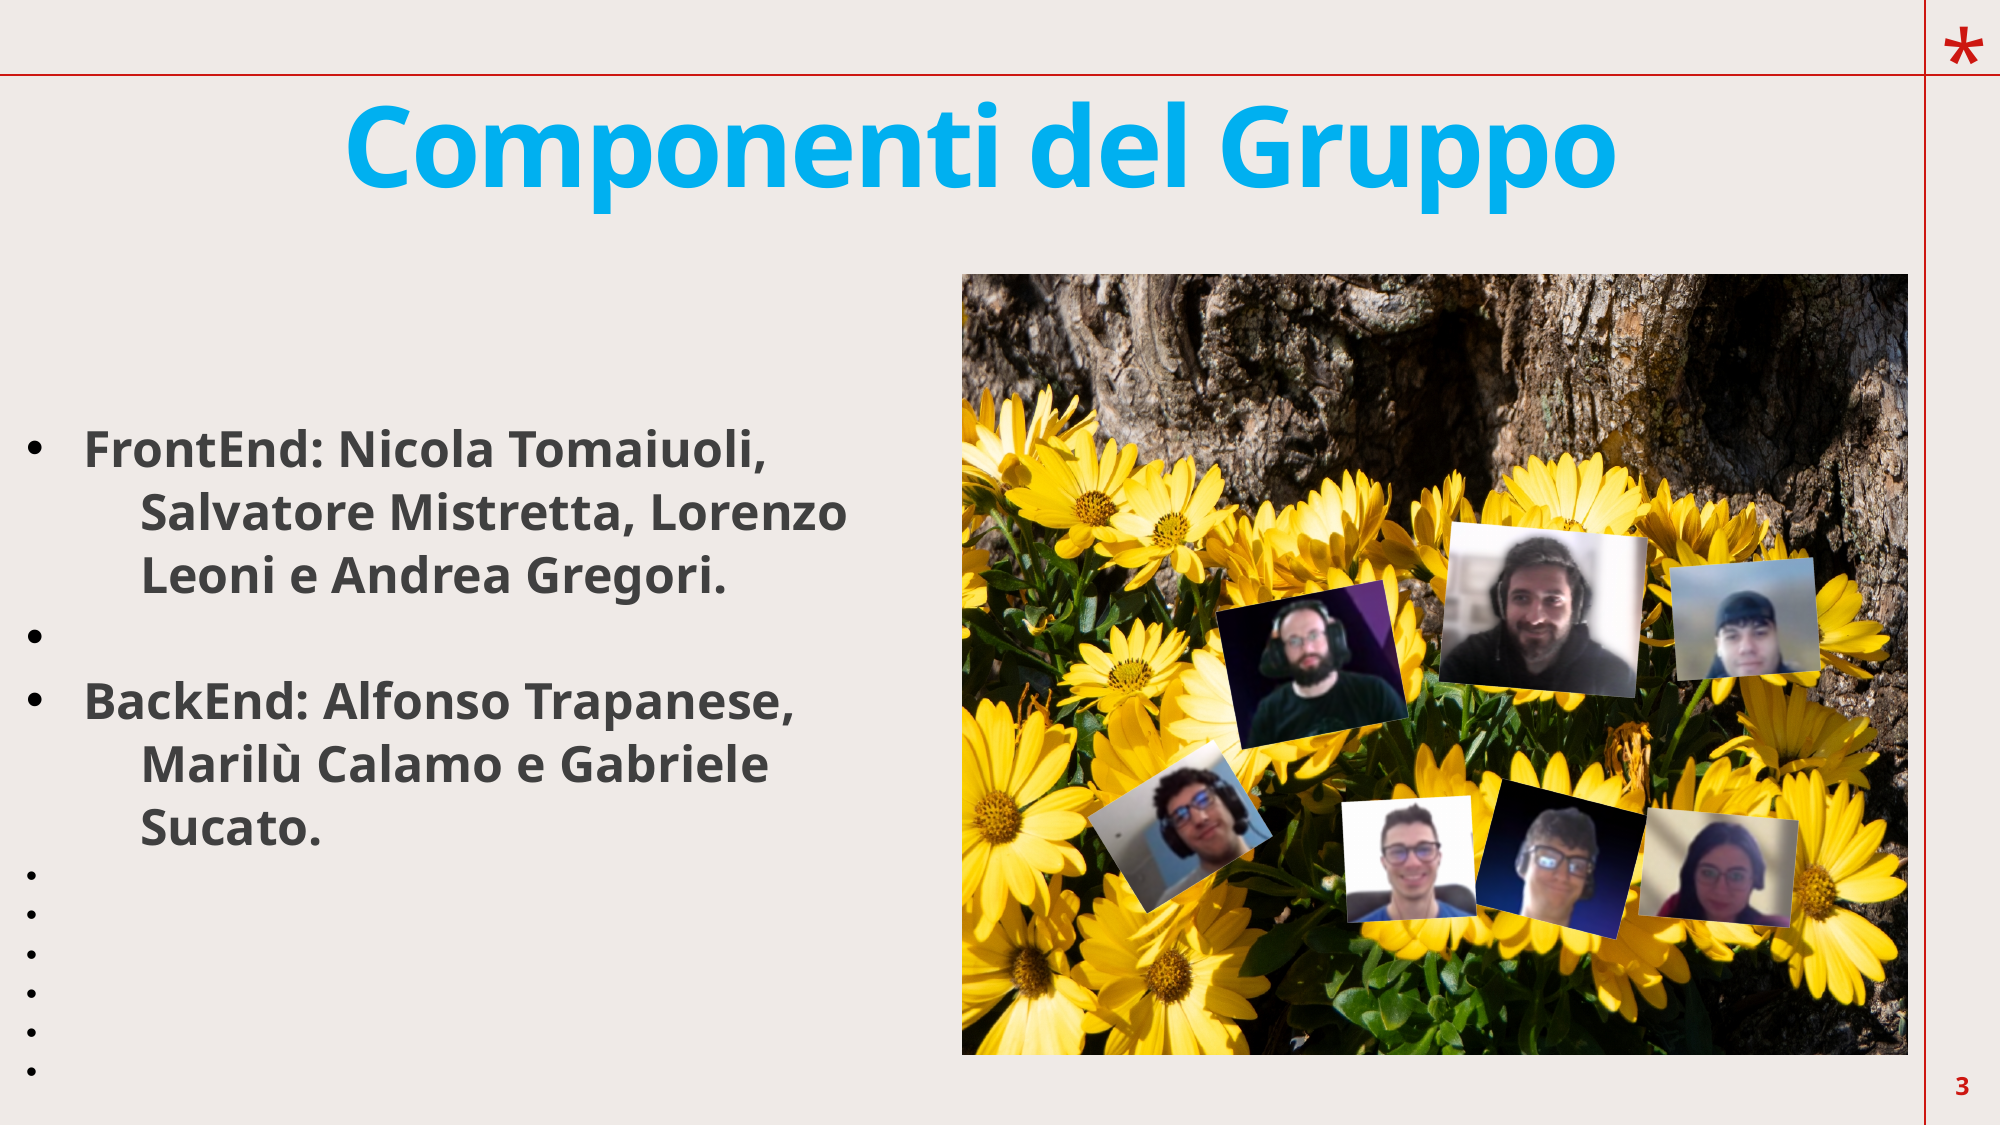

# Componenti del Gruppo
FrontEnd: Nicola Tomaiuoli, Salvatore Mistretta, Lorenzo Leoni e Andrea Gregori.
BackEnd: Alfonso Trapanese, Marilù Calamo e Gabriele Sucato.